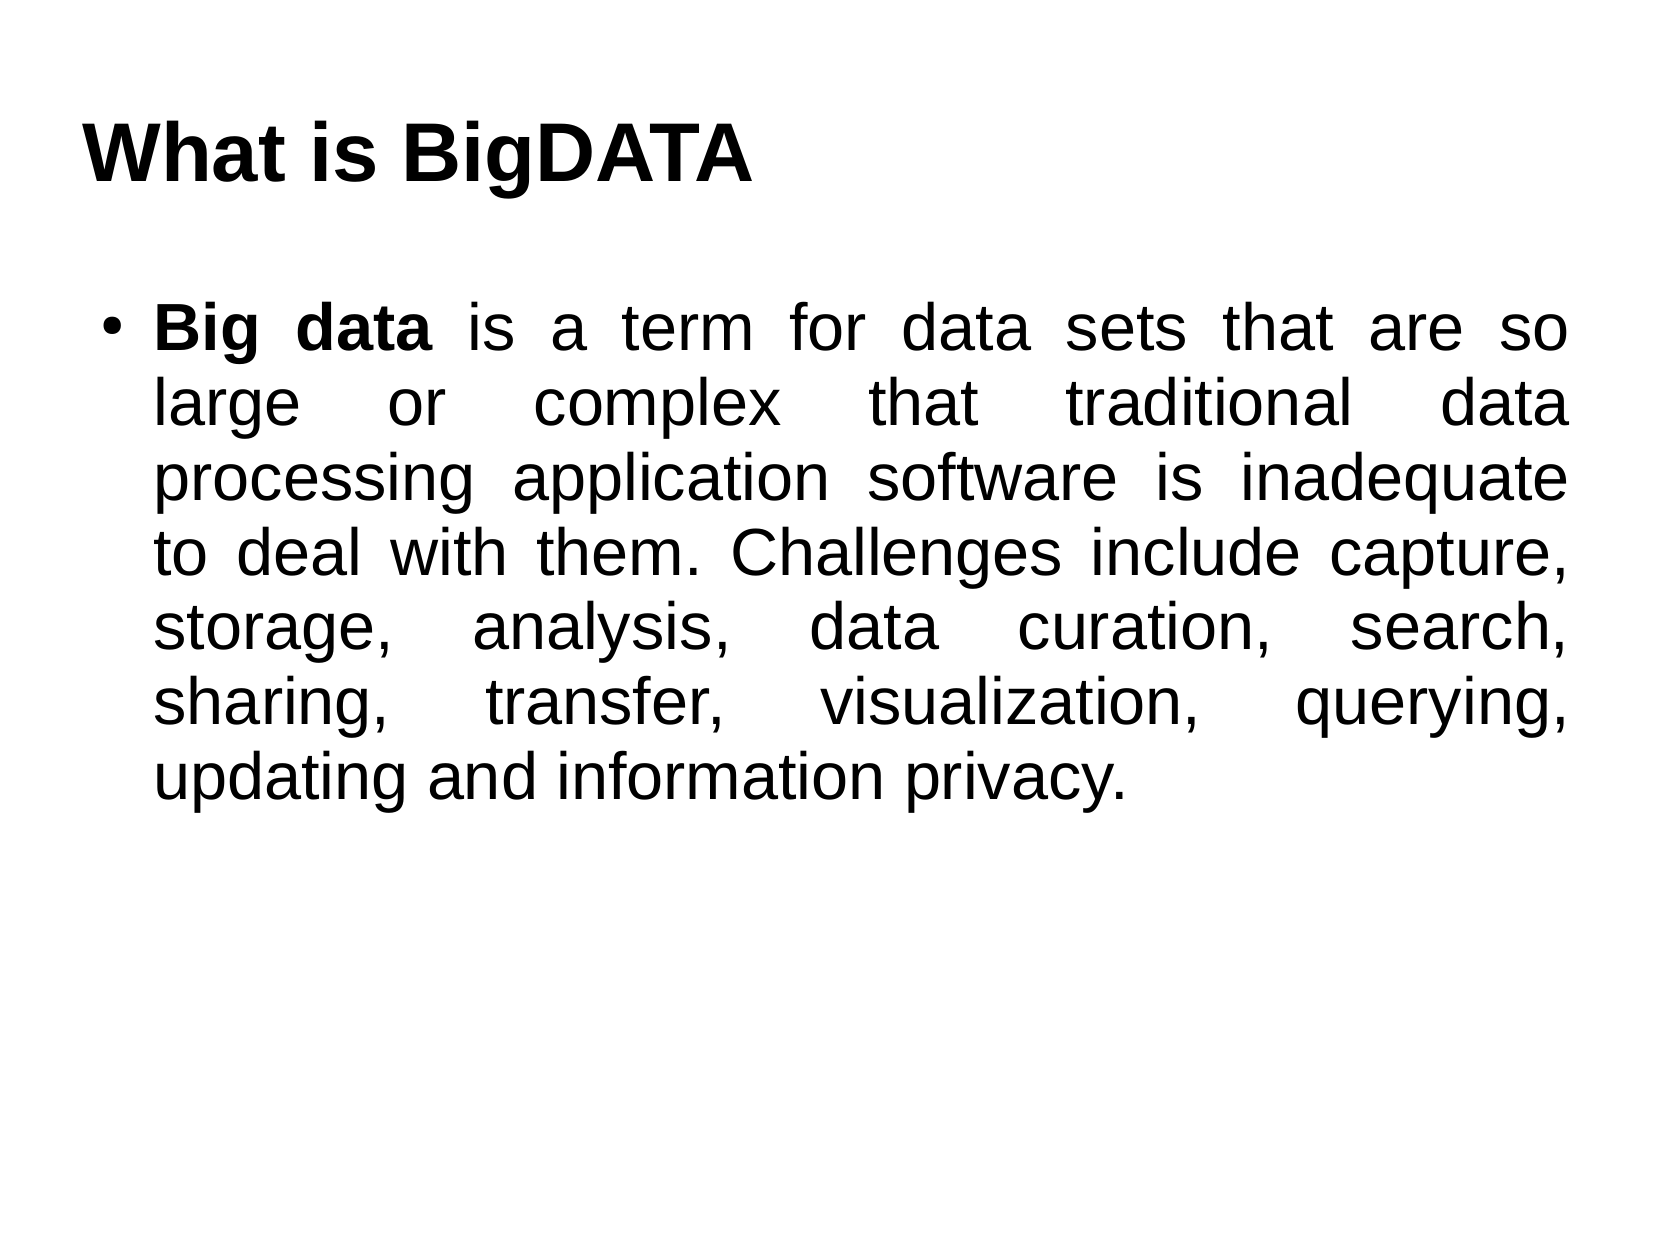

# What is BigDATA
Big data is a term for data sets that are so large or complex that traditional data processing application software is inadequate to deal with them. Challenges include capture, storage, analysis, data curation, search, sharing, transfer, visualization, querying, updating and information privacy.